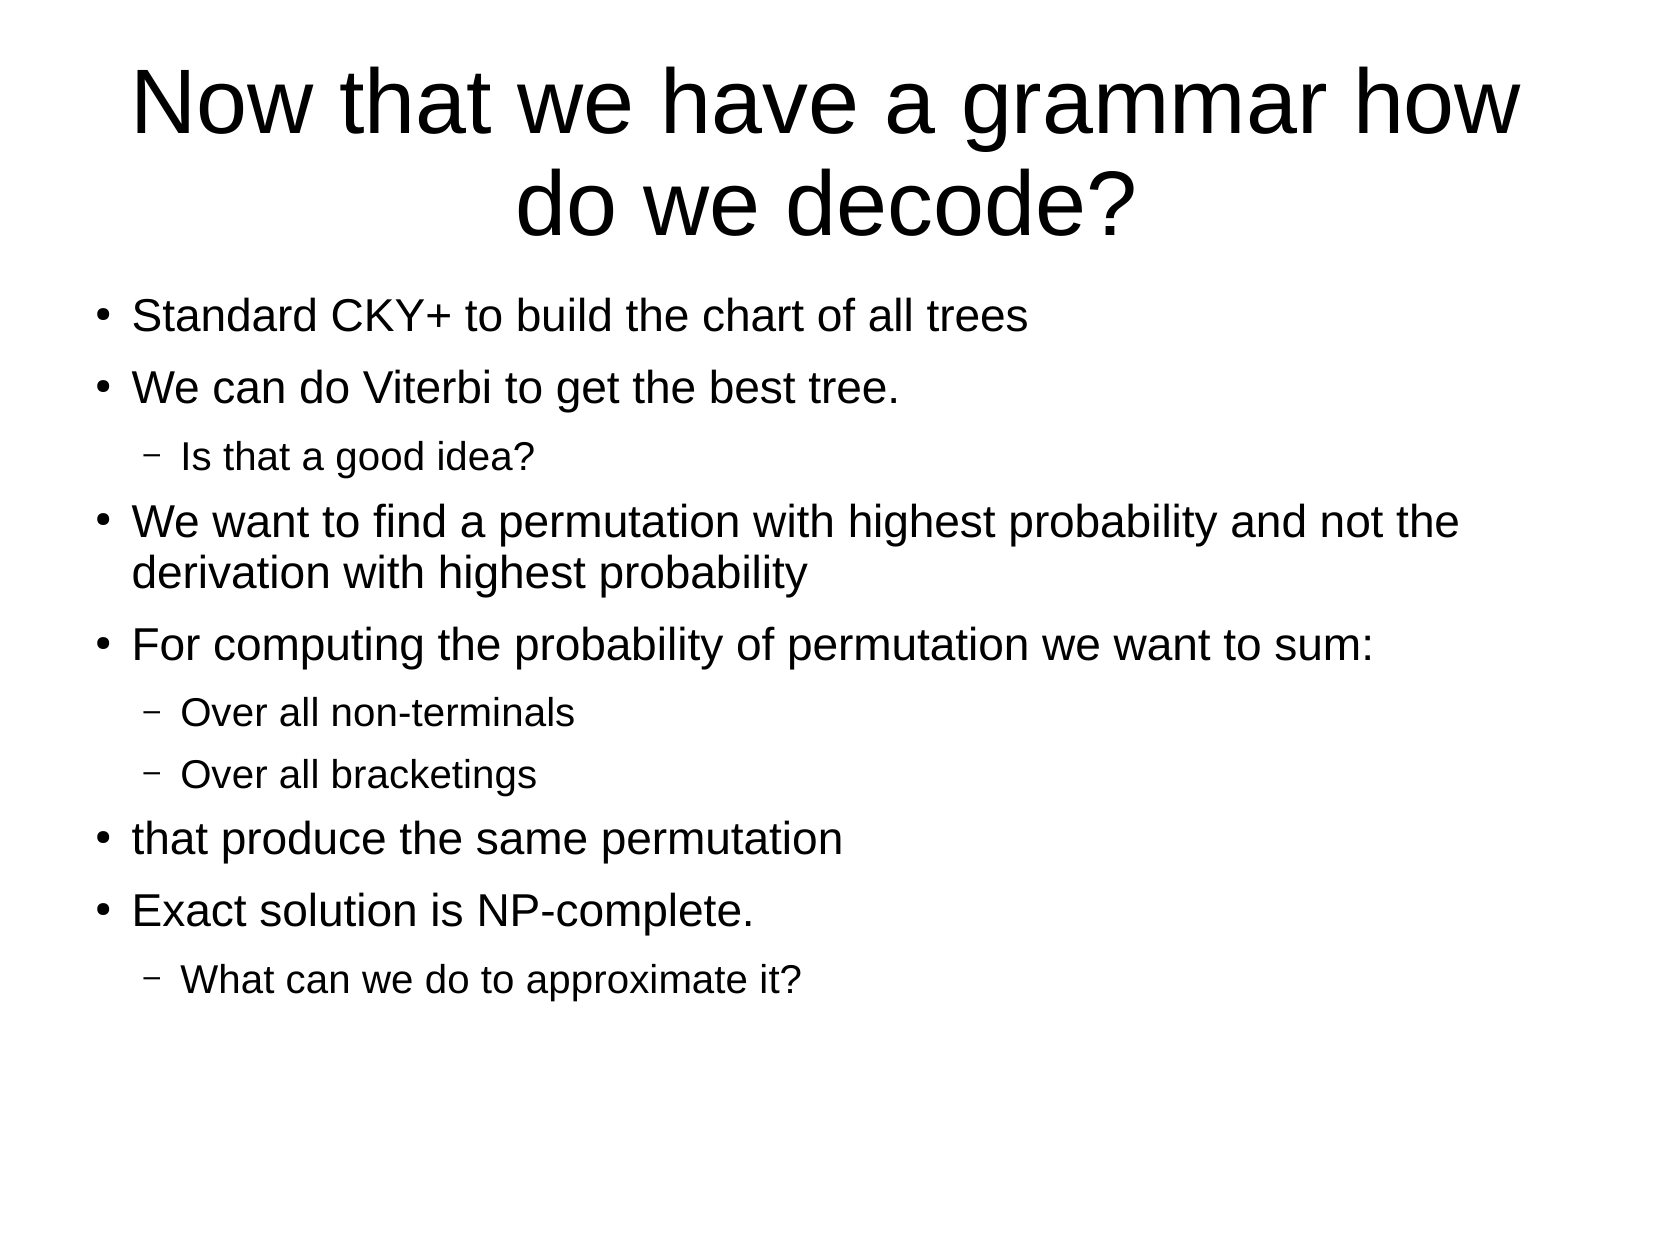

# Now that we have a grammar how do we decode?
Standard CKY+ to build the chart of all trees
We can do Viterbi to get the best tree.
Is that a good idea?
We want to find a permutation with highest probability and not the derivation with highest probability
For computing the probability of permutation we want to sum:
Over all non-terminals
Over all bracketings
that produce the same permutation
Exact solution is NP-complete.
What can we do to approximate it?